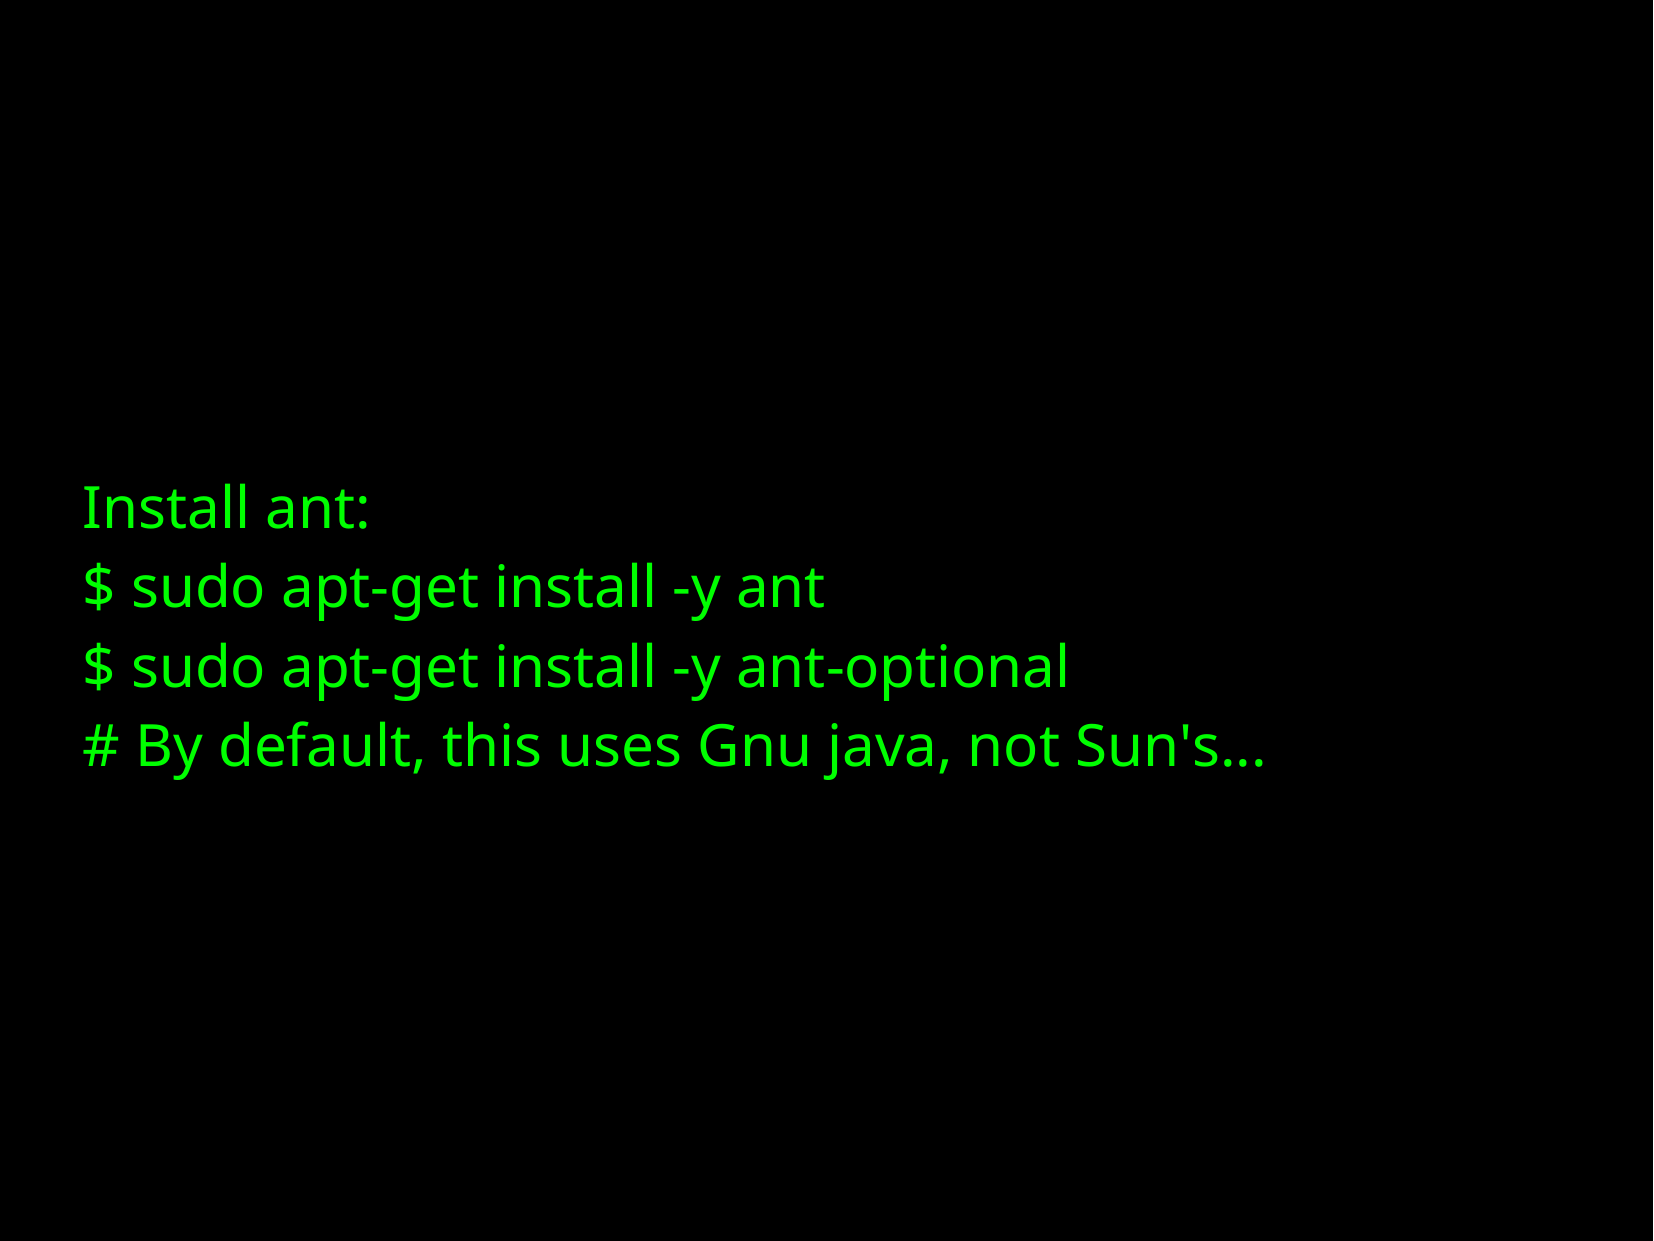

# Install ant: $ sudo apt-get install -y ant $ sudo apt-get install -y ant-optional # By default, this uses Gnu java, not Sun's...